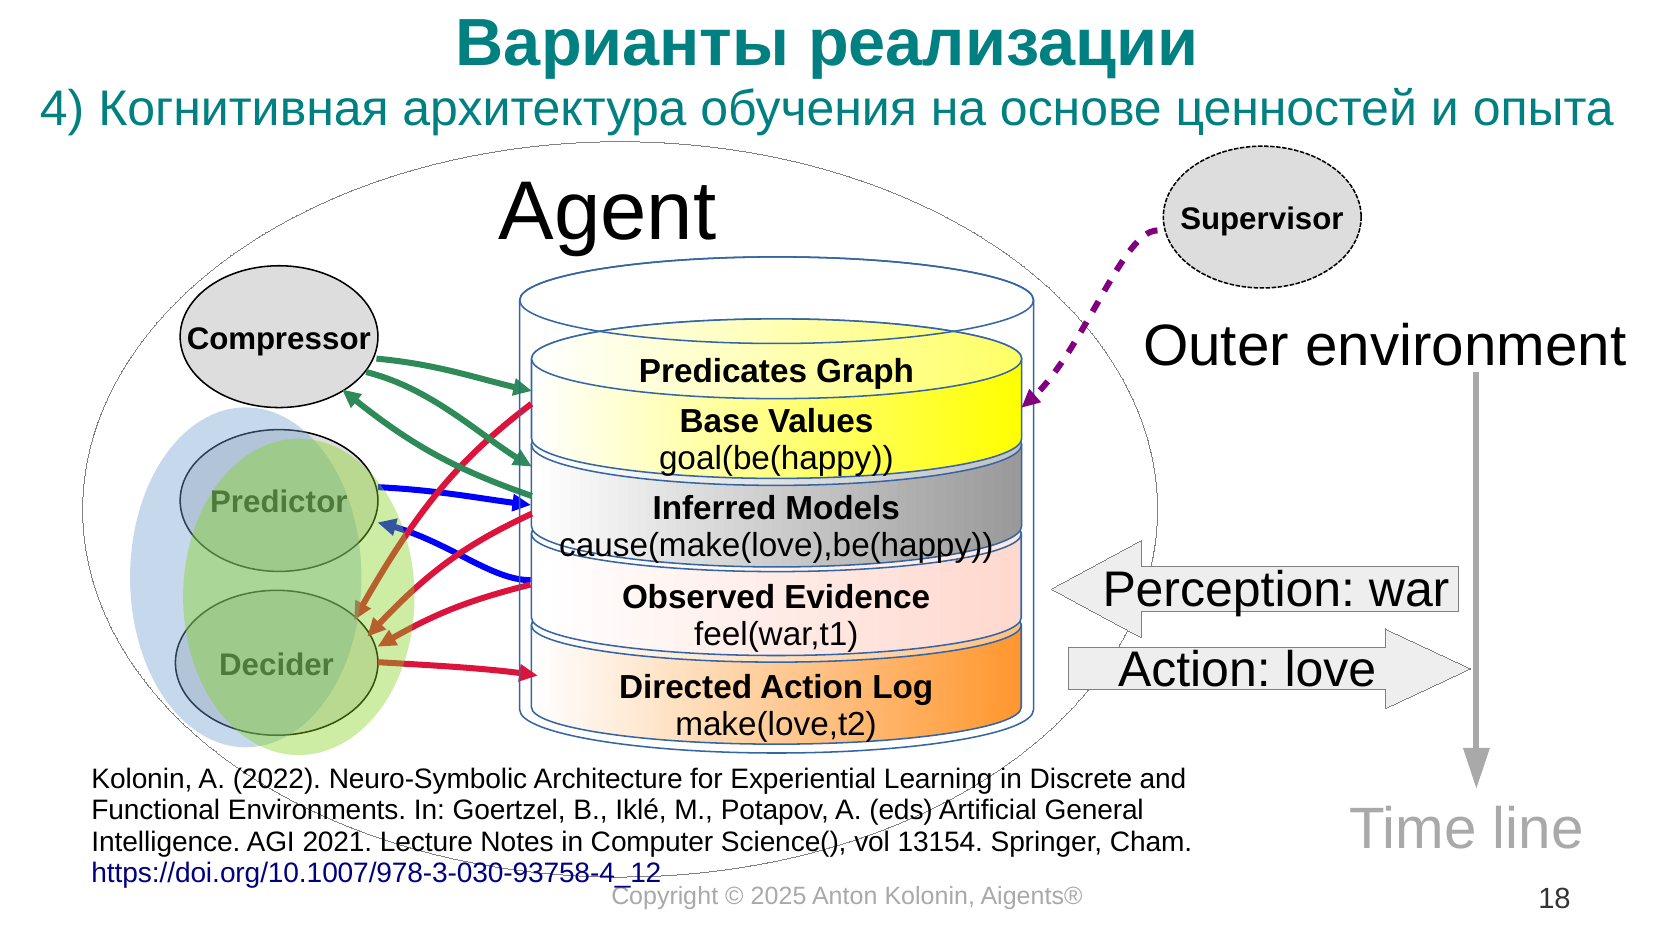

Варианты реализации
4) Когнитивная архитектура обучения на основе ценностей и опыта
Supervisor
Agent
Predicates Graph
Compressor
Outer environment
Base Values
goal(be(happy))
Inferred Models
cause(make(love),be(happy))
Observed Evidence
feel(war,t1)
Directed Action Log
make(love,t2)
Predictor
Perception: war
Decider
Action: love
Kolonin, A. (2022). Neuro-Symbolic Architecture for Experiential Learning in Discrete and Functional Environments. In: Goertzel, B., Iklé, M., Potapov, A. (eds) Artificial General Intelligence. AGI 2021. Lecture Notes in Computer Science(), vol 13154. Springer, Cham.
https://doi.org/10.1007/978-3-030-93758-4_12
Time line
Copyright © 2025 Anton Kolonin, Aigents®
18